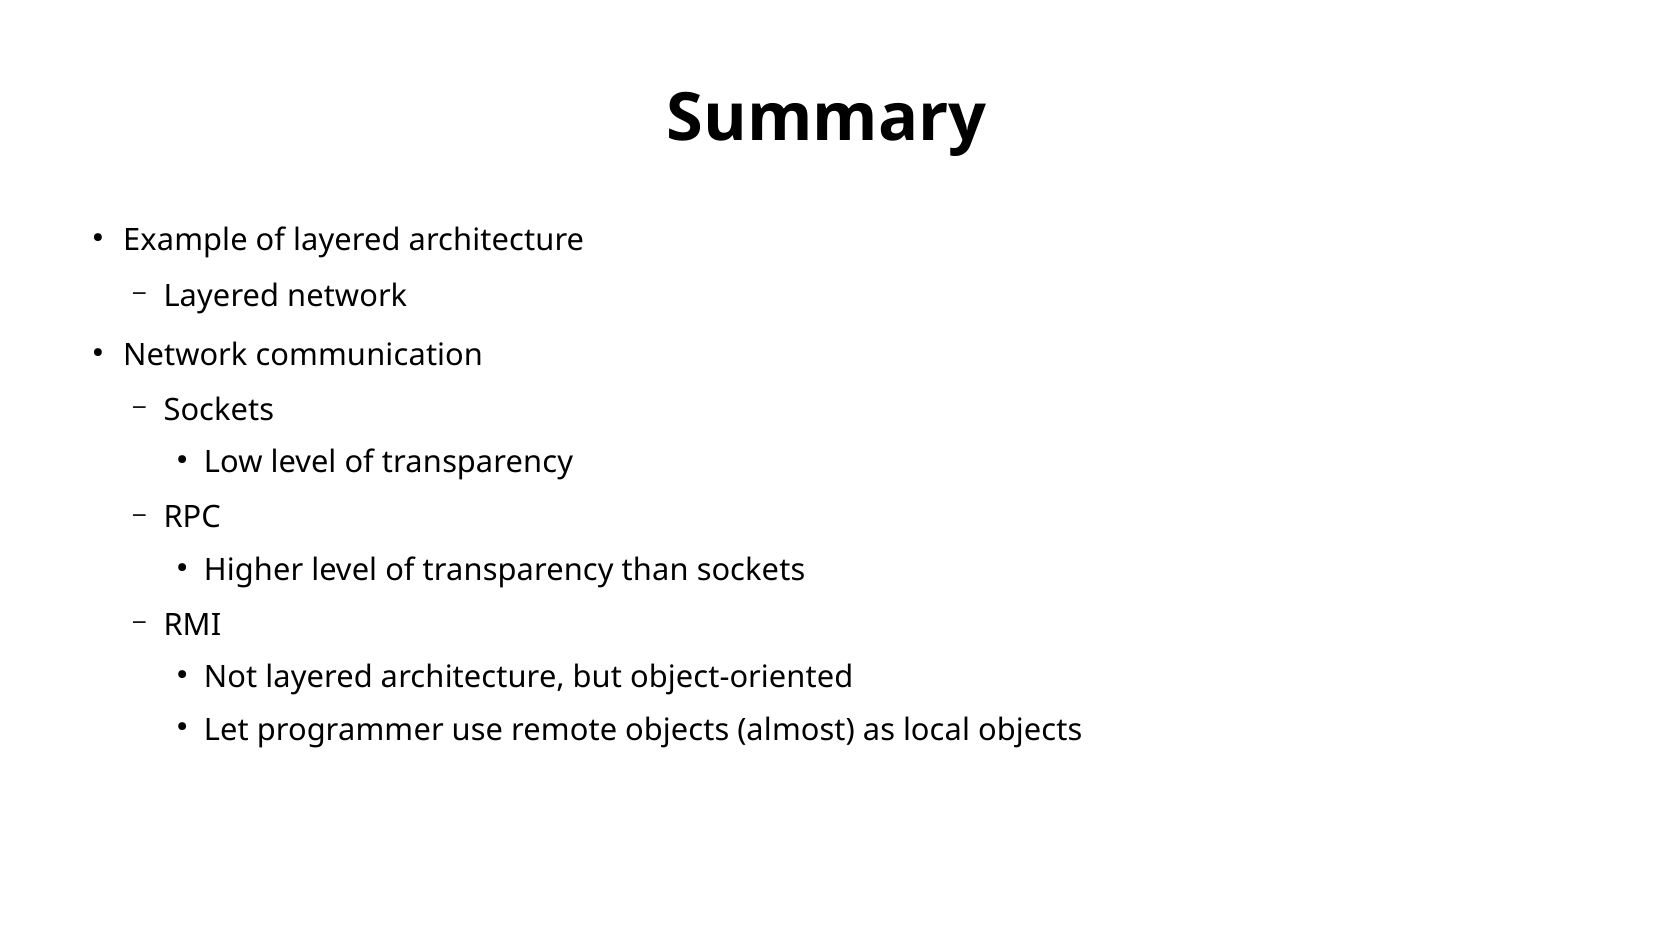

# Summary
Example of layered architecture
Layered network
Network communication
Sockets
Low level of transparency
RPC
Higher level of transparency than sockets
RMI
Not layered architecture, but object-oriented
Let programmer use remote objects (almost) as local objects